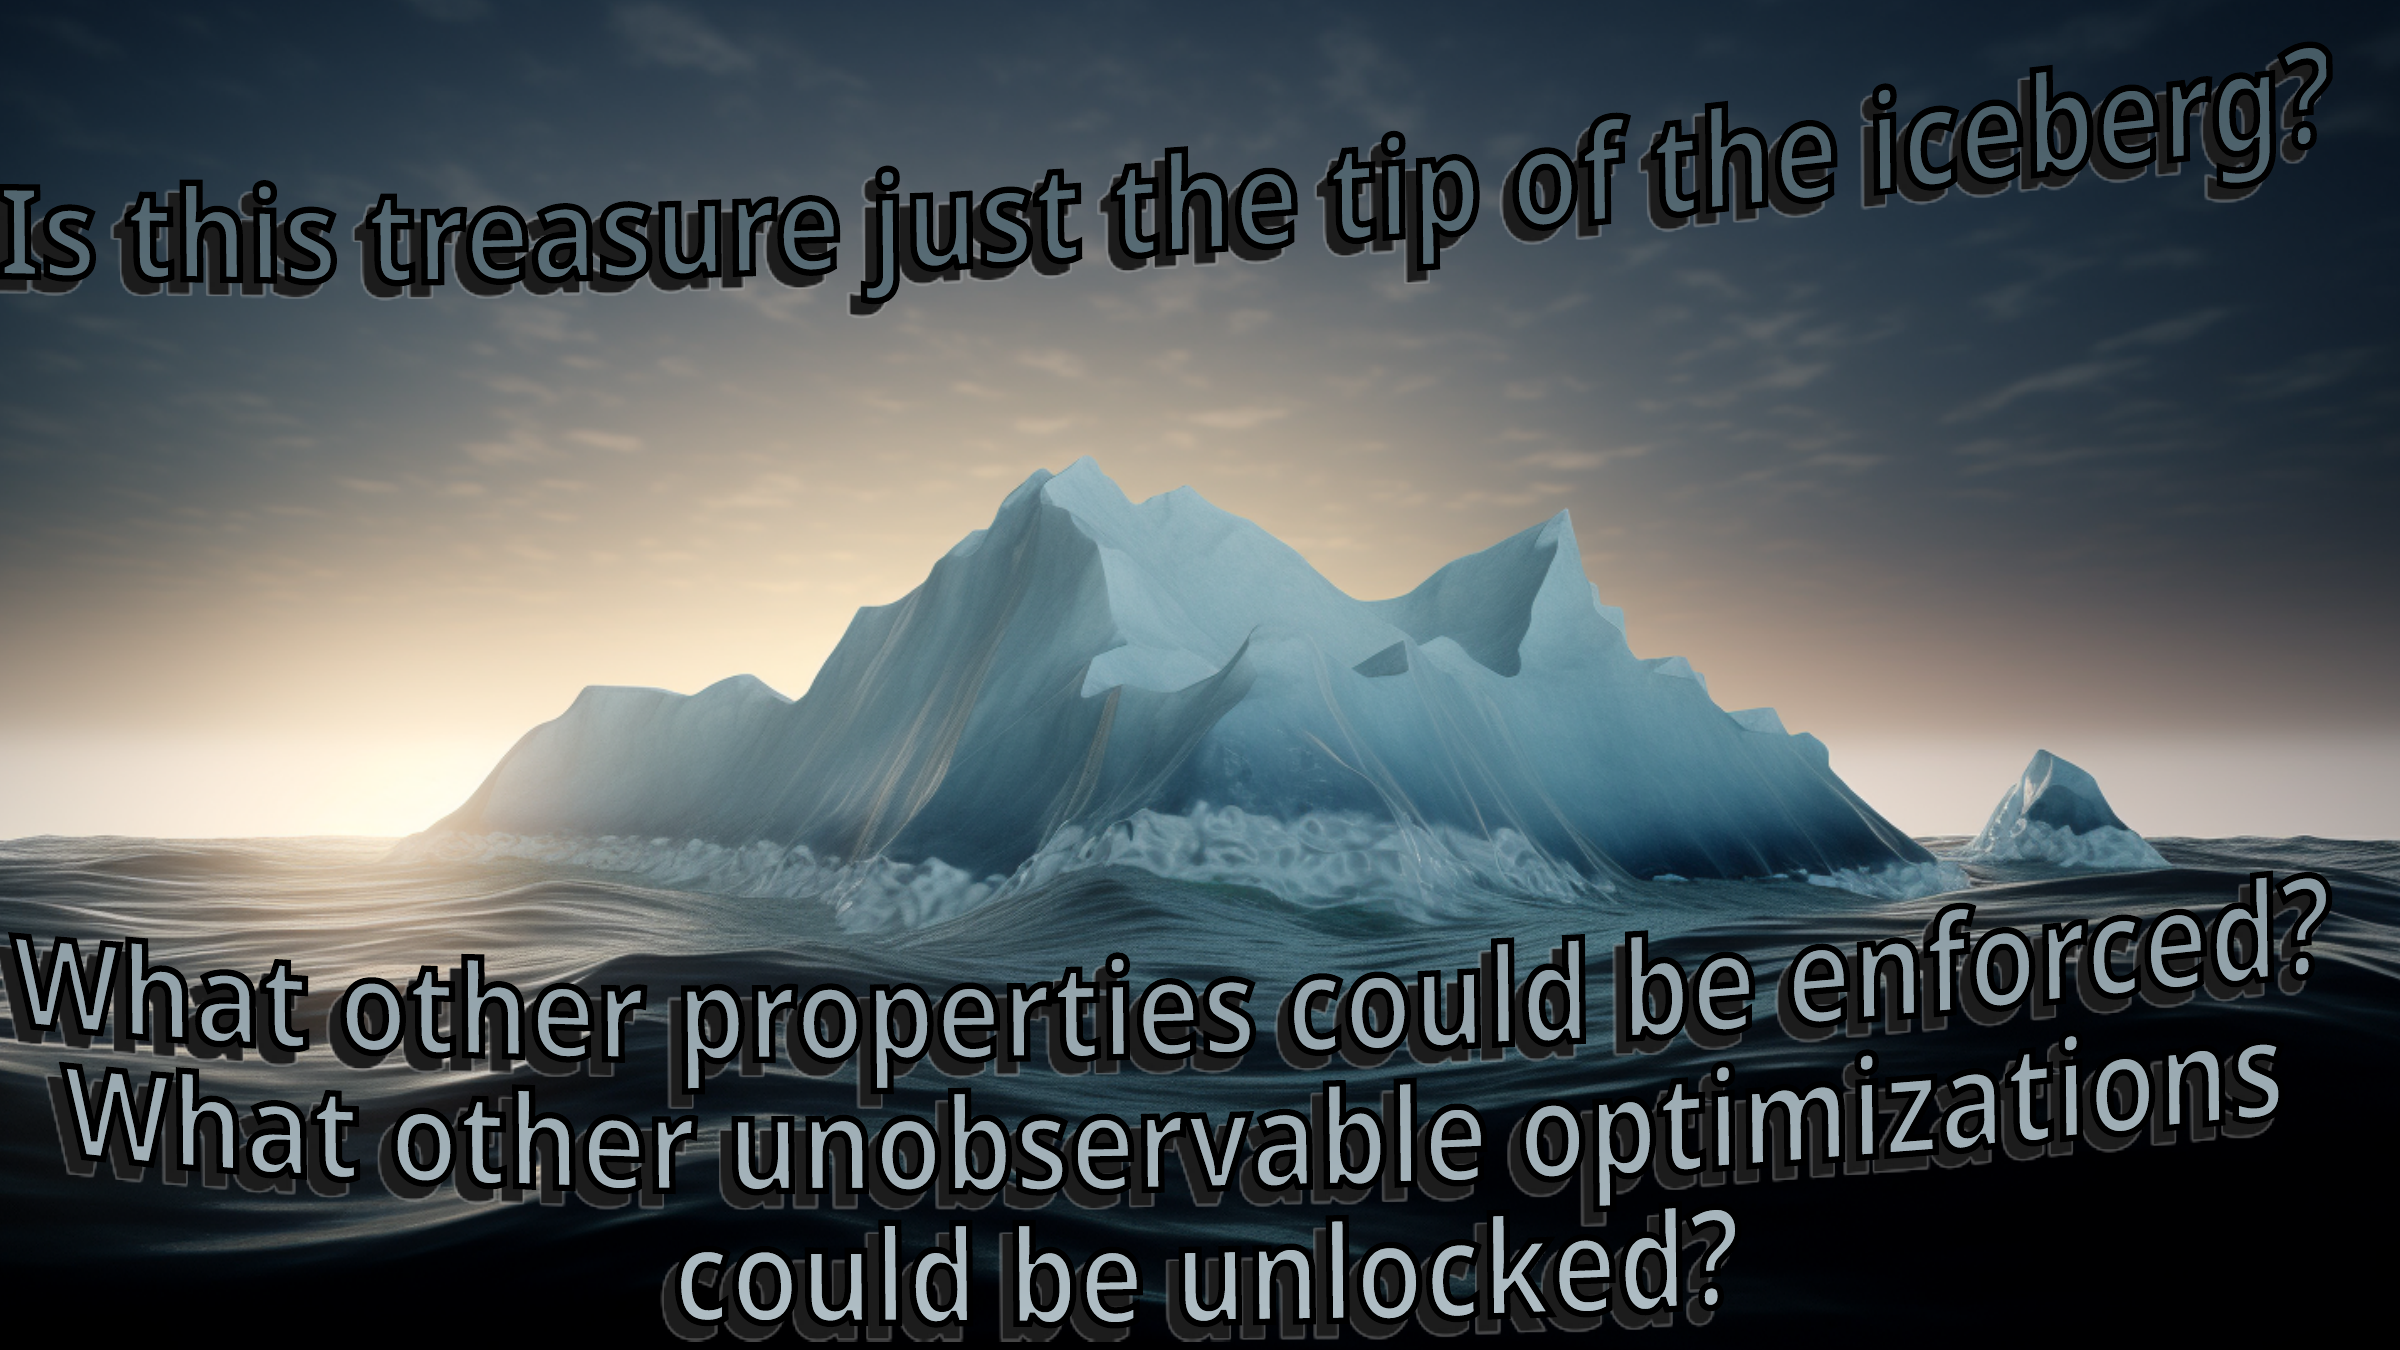

Is this treasure just the tip of the iceberg?
What other properties could be enforced?
What other unobservable optimizations
 could be unlocked?